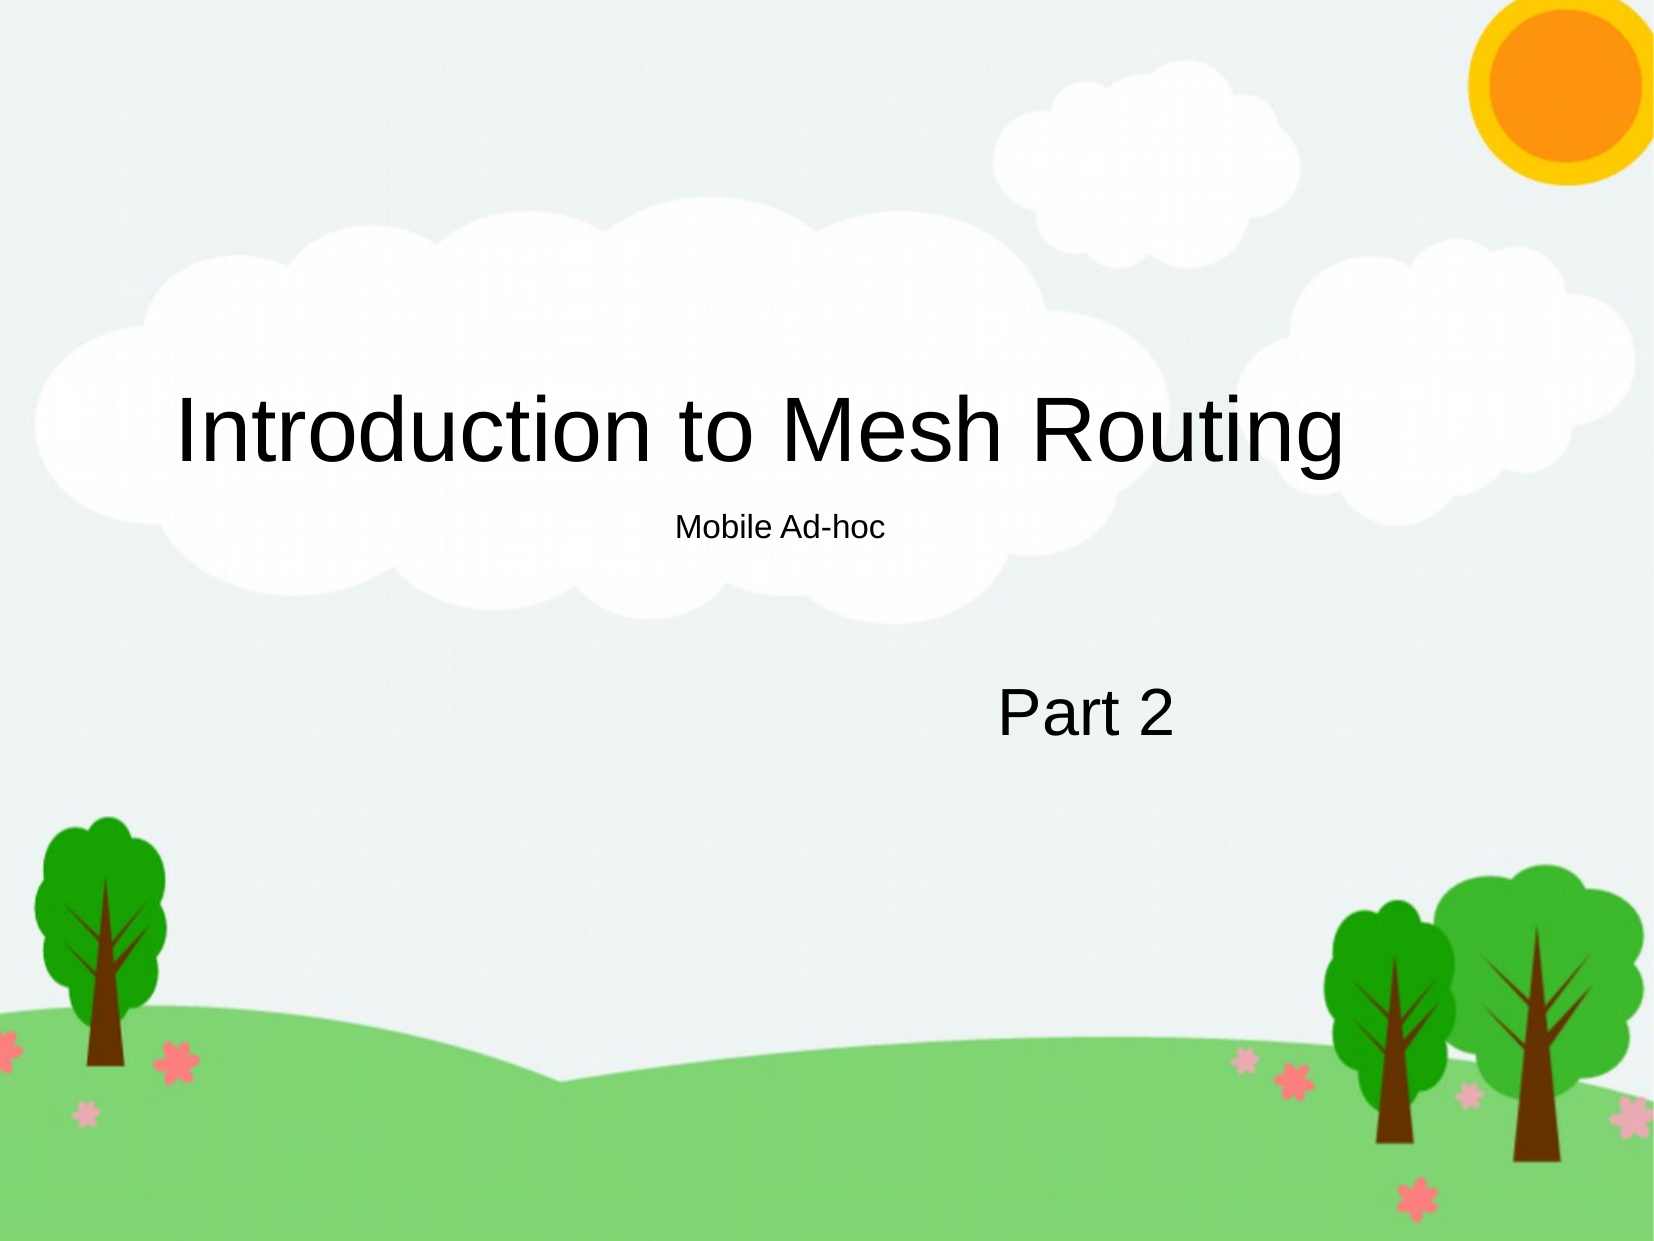

# Introduction to Mesh Routing
Mobile Ad-hoc
Part 2